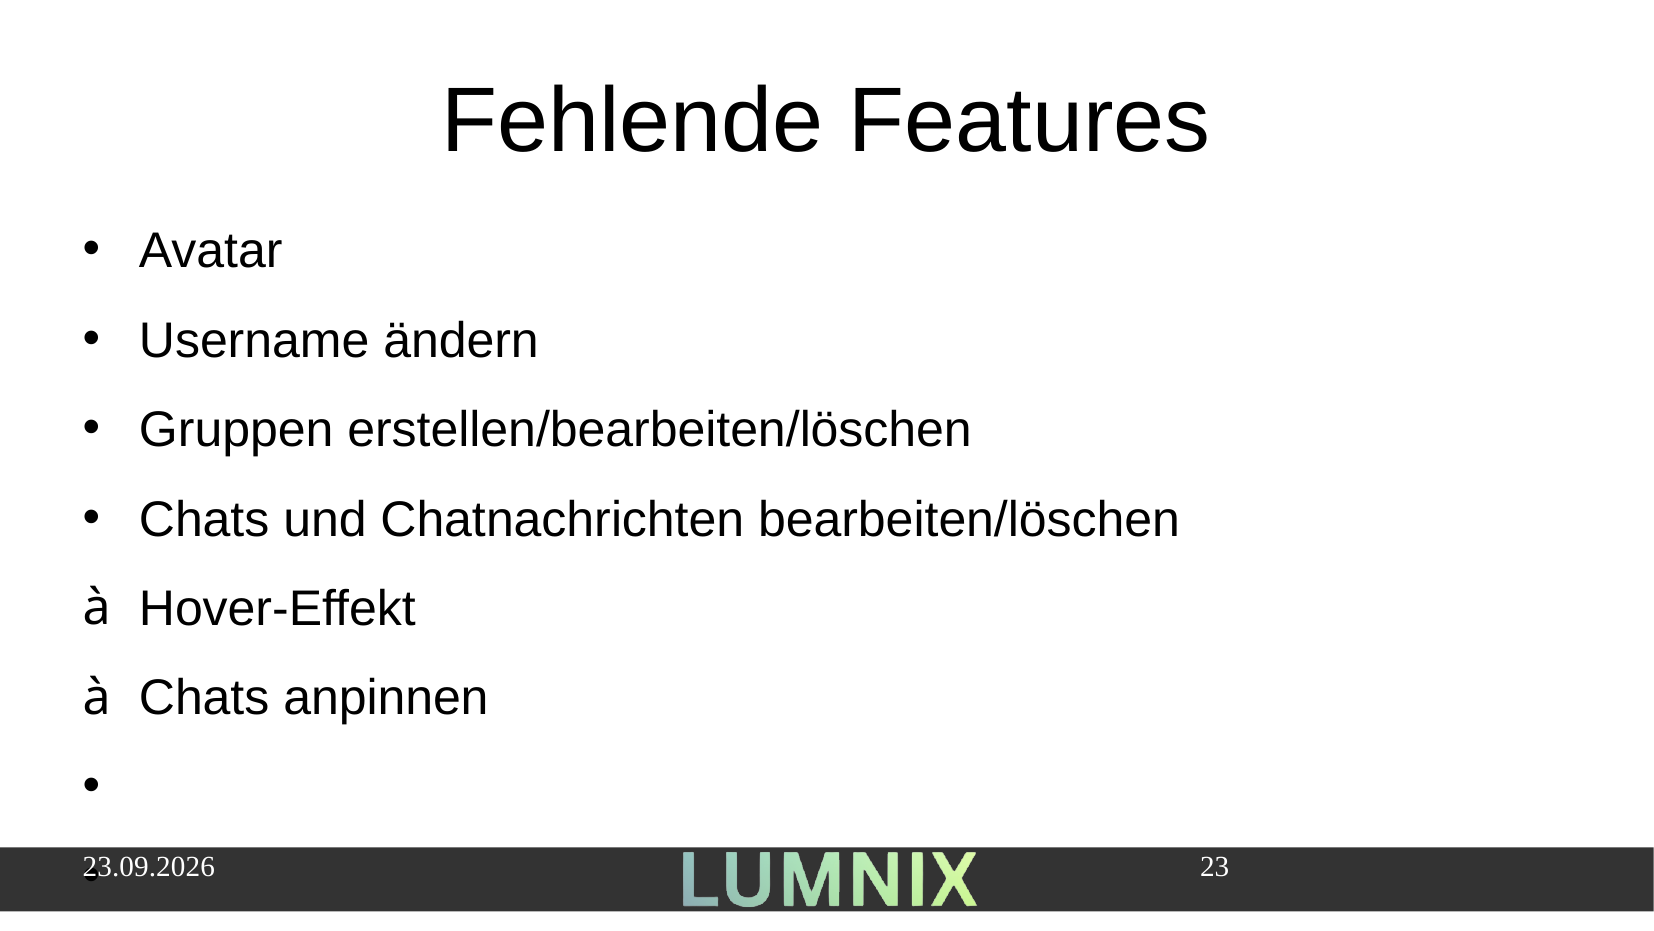

# Fehlende Features
Avatar
Username ändern
Gruppen erstellen/bearbeiten/löschen
Chats und Chatnachrichten bearbeiten/löschen
Hover-Effekt
Chats anpinnen